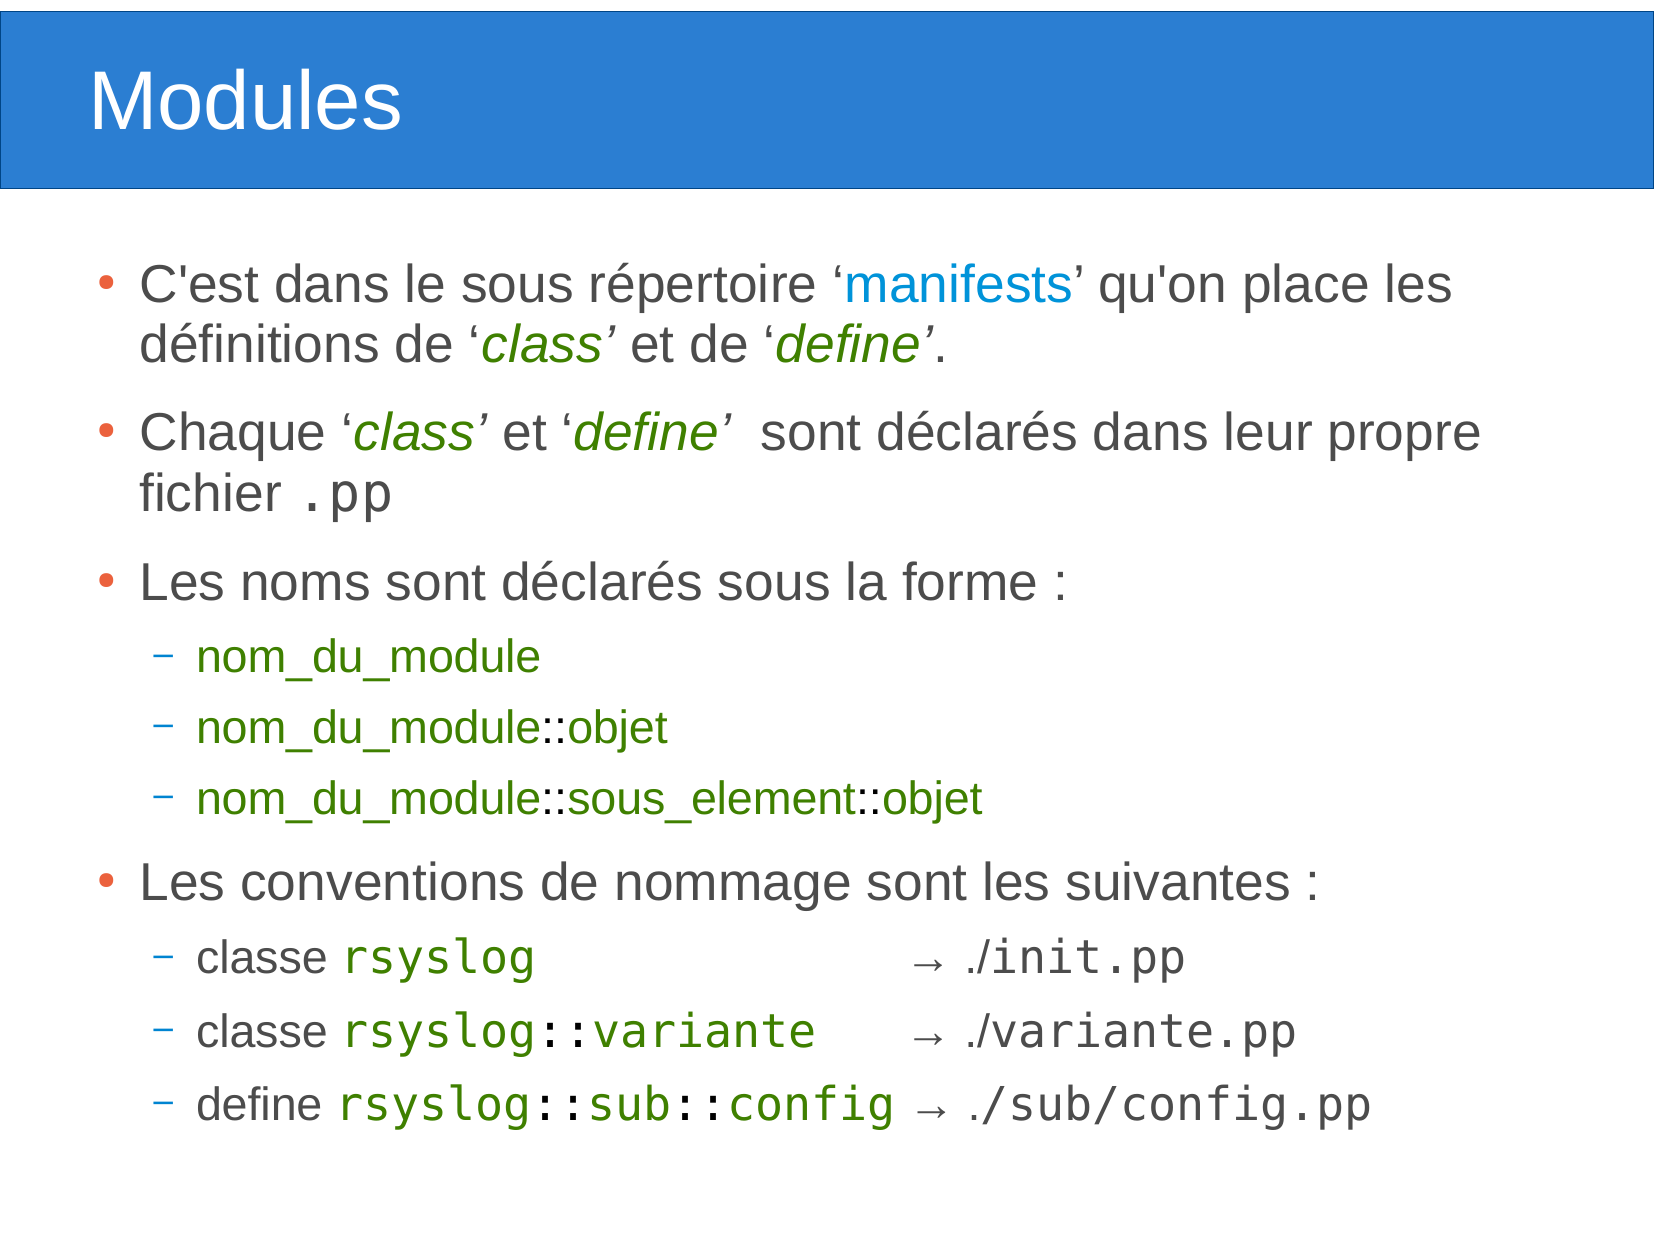

# Modules
C'est dans le sous répertoire ‘manifests’ qu'on place les définitions de ‘class’ et de ‘define’.
Chaque ‘class’ et ‘define’ sont déclarés dans leur propre fichier .pp
Les noms sont déclarés sous la forme :
nom_du_module
nom_du_module::objet
nom_du_module::sous_element::objet
Les conventions de nommage sont les suivantes :
classe rsyslog 	→ ./init.pp
classe rsyslog::variante 	→ ./variante.pp
define rsyslog::sub::config → ./sub/config.pp